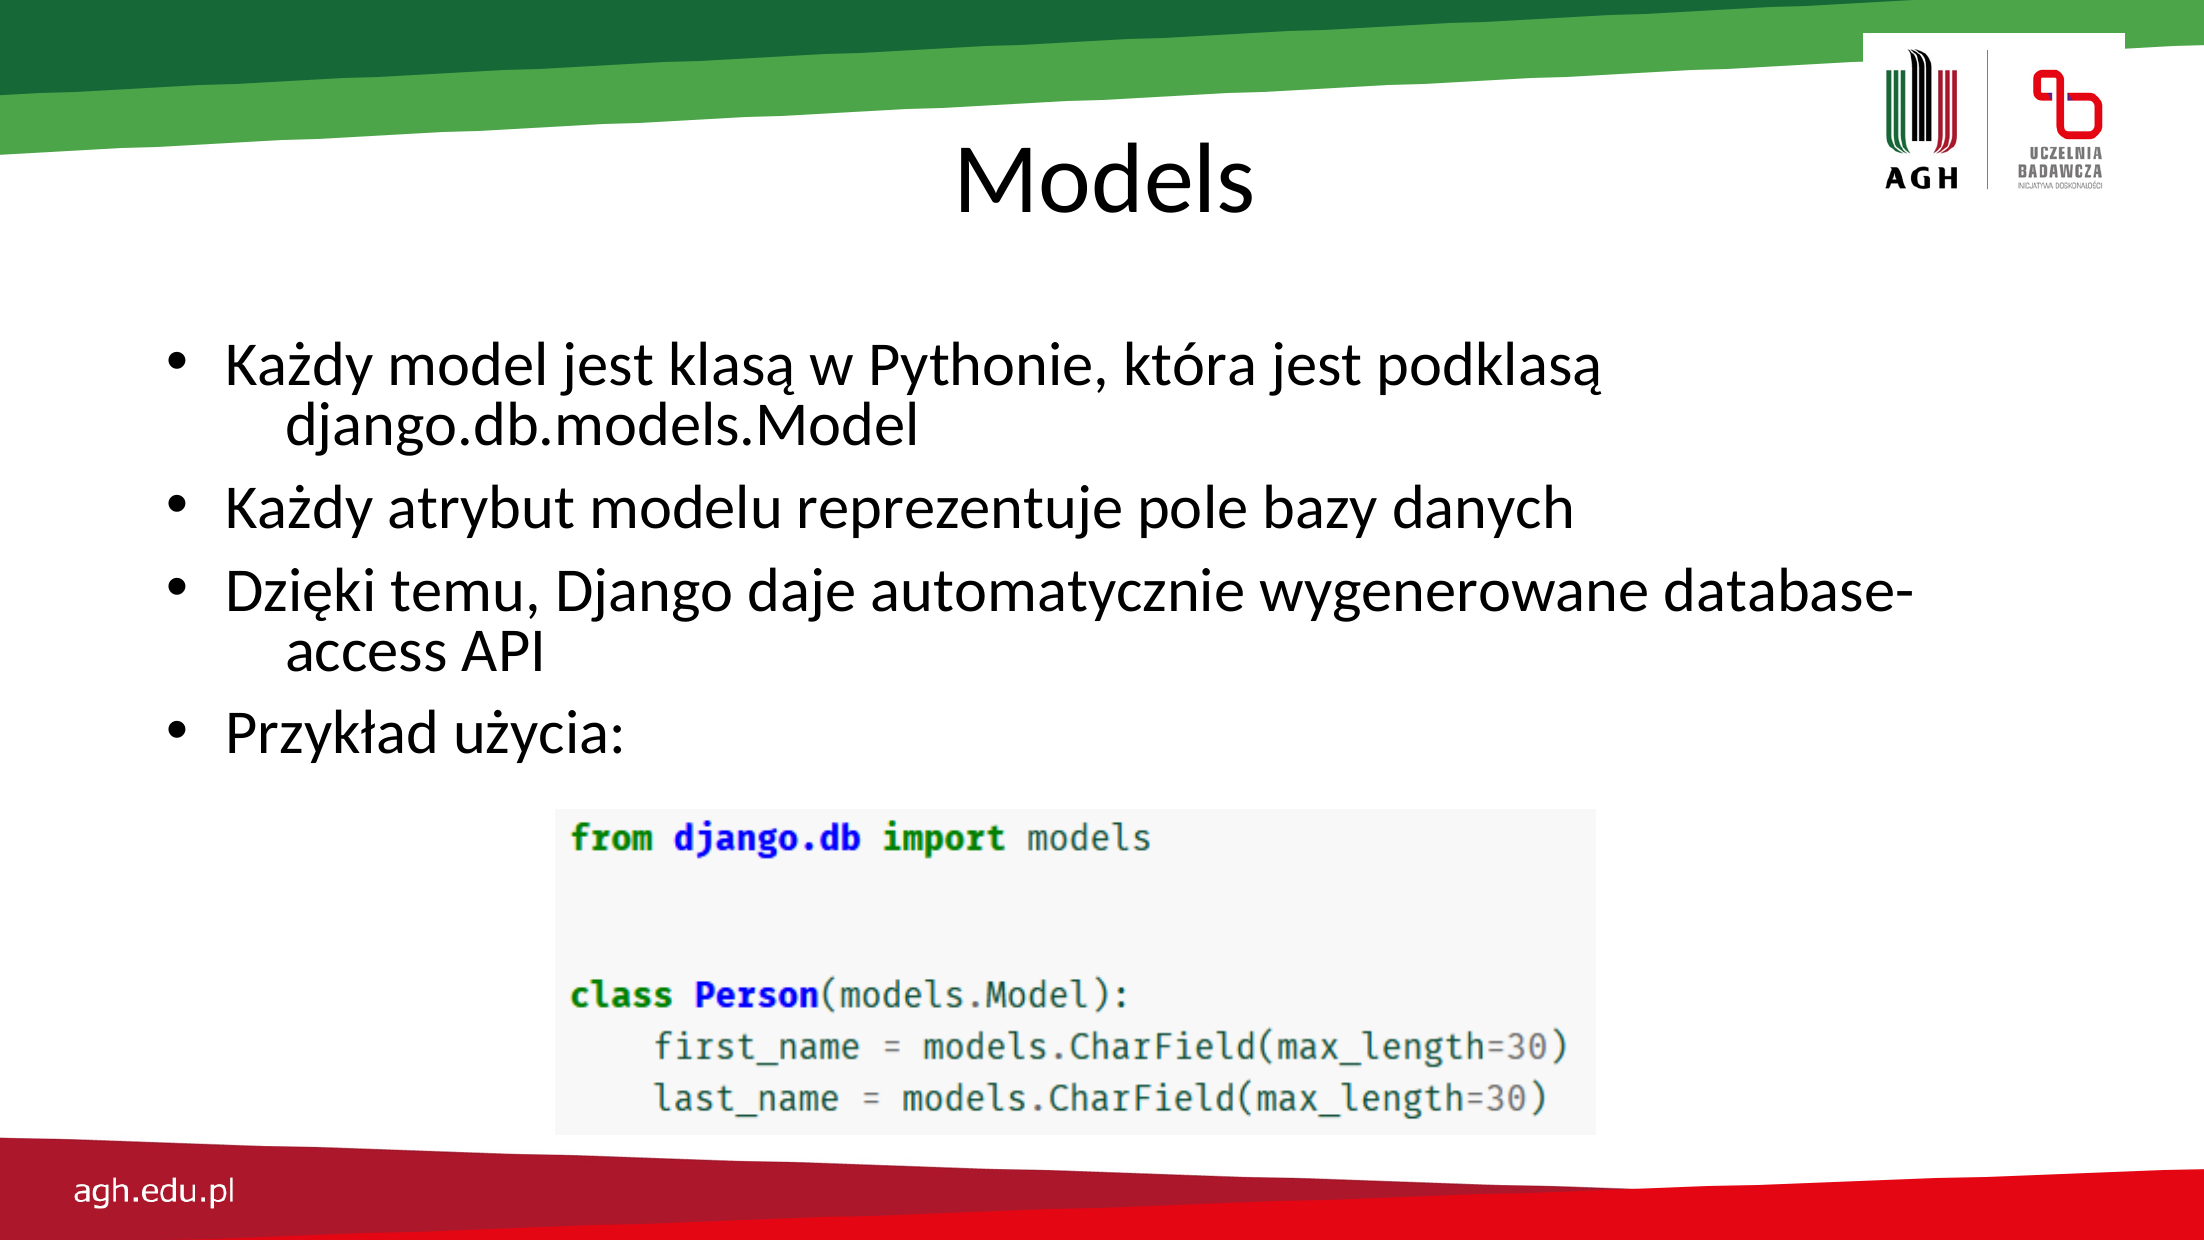

# Models
Każdy model jest klasą w Pythonie, która jest podklasą django.db.models.Model
Każdy atrybut modelu reprezentuje pole bazy danych
Dzięki temu, Django daje automatycznie wygenerowane database-access API
Przykład użycia: